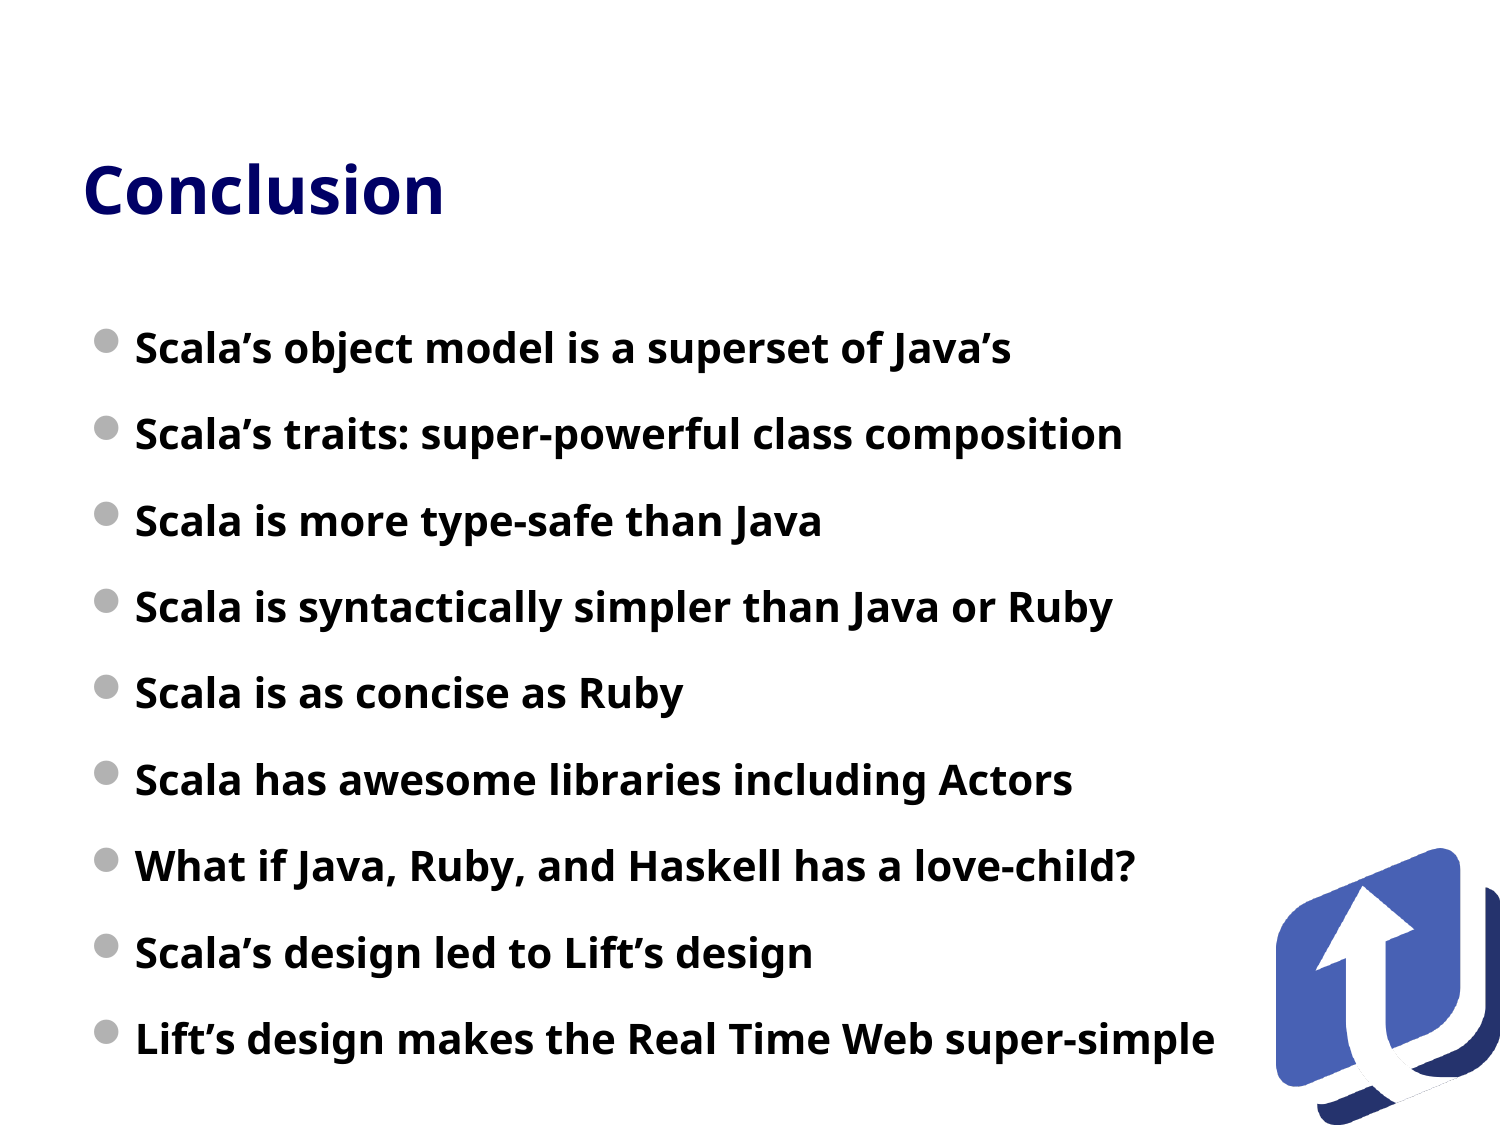

# Conclusion
Scala’s object model is a superset of Java’s
Scala’s traits: super-powerful class composition
Scala is more type-safe than Java
Scala is syntactically simpler than Java or Ruby
Scala is as concise as Ruby
Scala has awesome libraries including Actors
What if Java, Ruby, and Haskell has a love-child?
Scala’s design led to Lift’s design
Lift’s design makes the Real Time Web super-simple